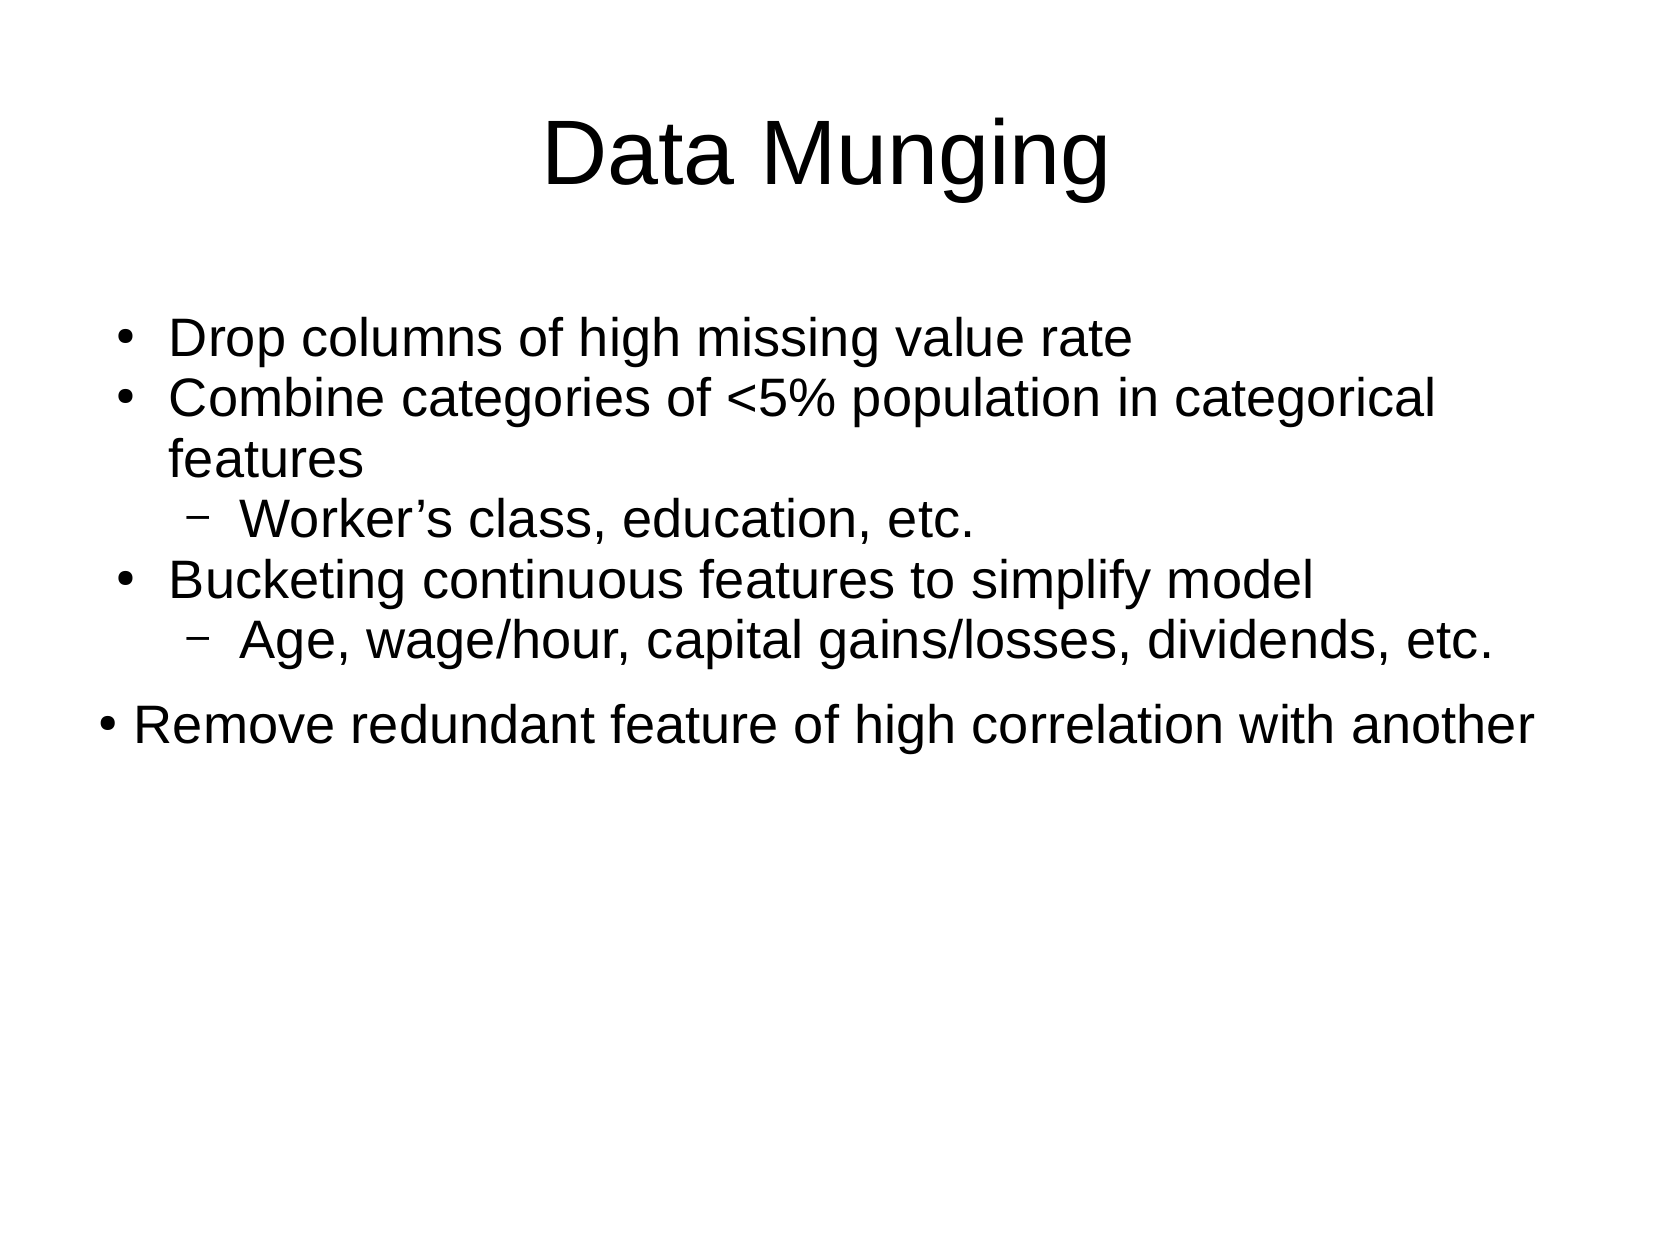

# Data Munging
Drop columns of high missing value rate
Combine categories of <5% population in categorical features
Worker’s class, education, etc.
Bucketing continuous features to simplify model
Age, wage/hour, capital gains/losses, dividends, etc.
Remove redundant feature of high correlation with another